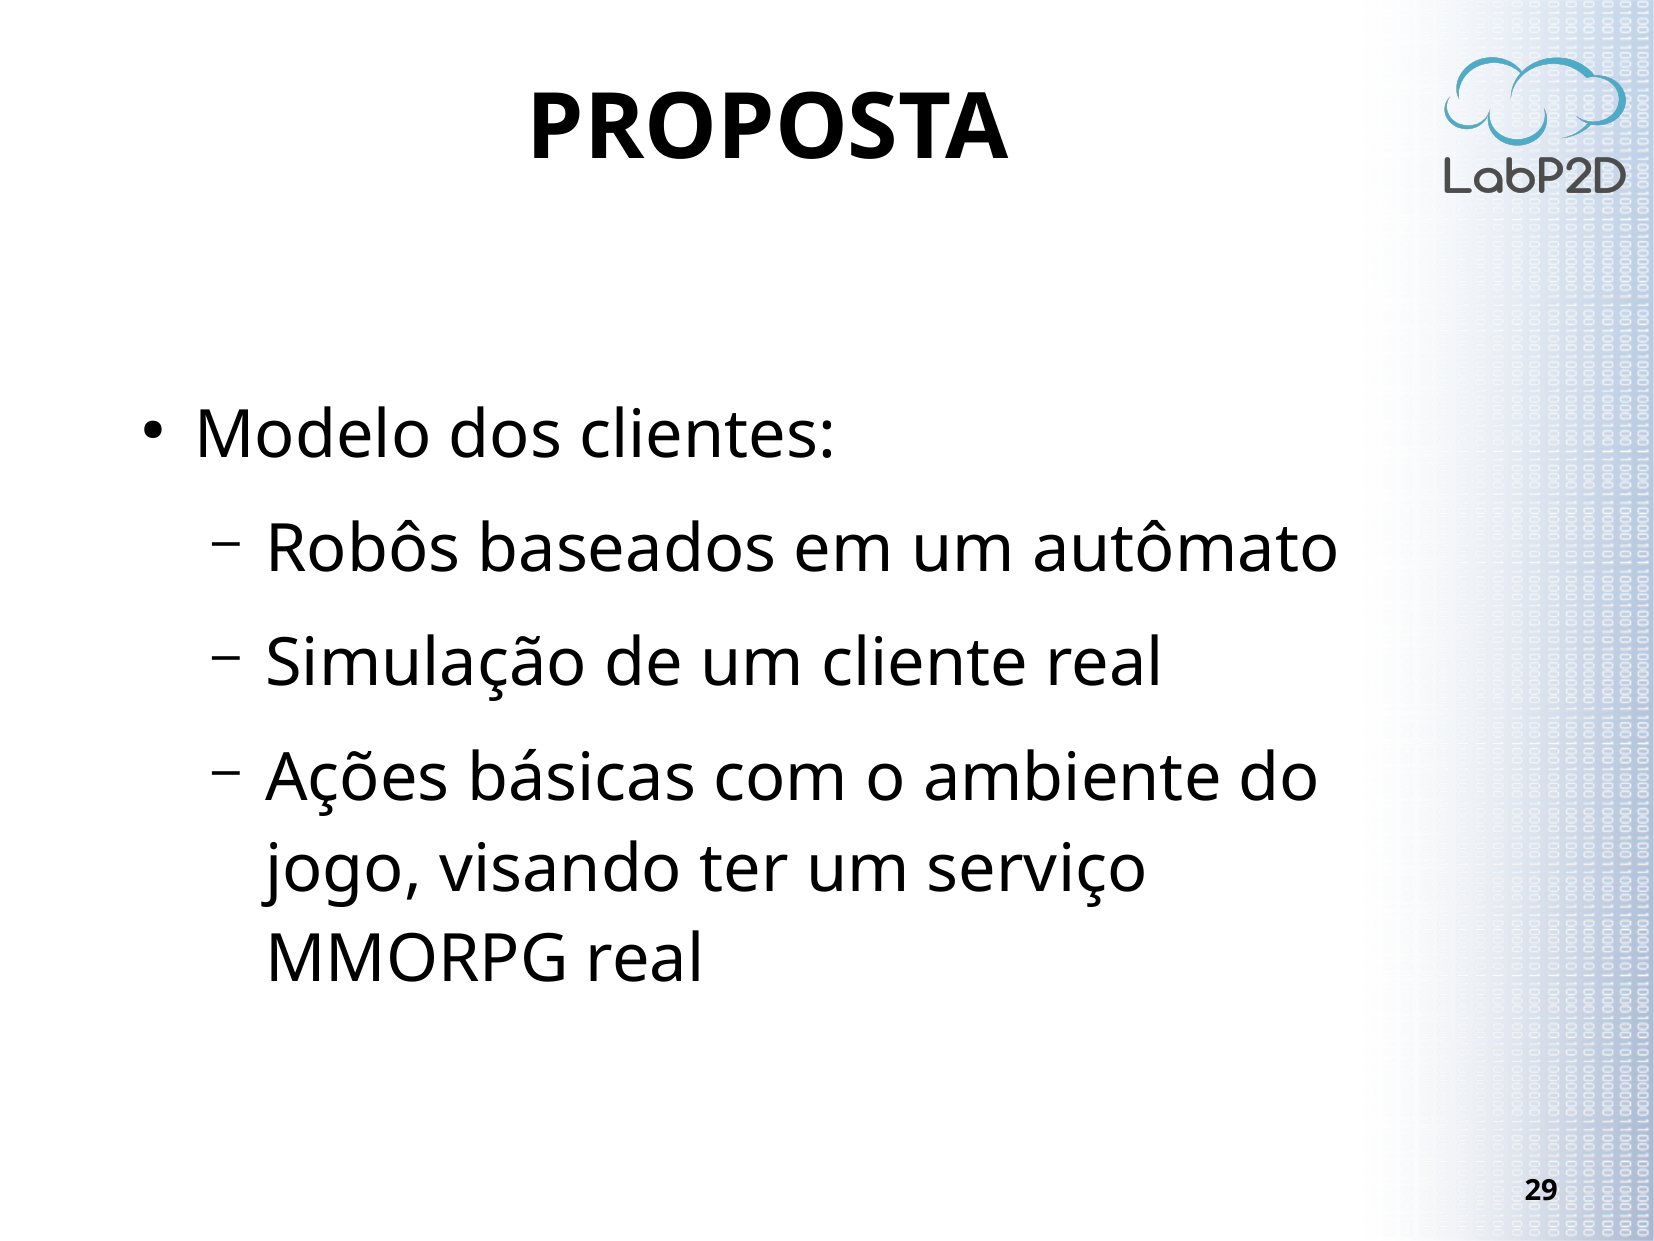

# PROPOSTA
Modelo dos clientes:
Robôs baseados em um autômato
Simulação de um cliente real
Ações básicas com o ambiente do jogo, visando ter um serviço MMORPG real
29